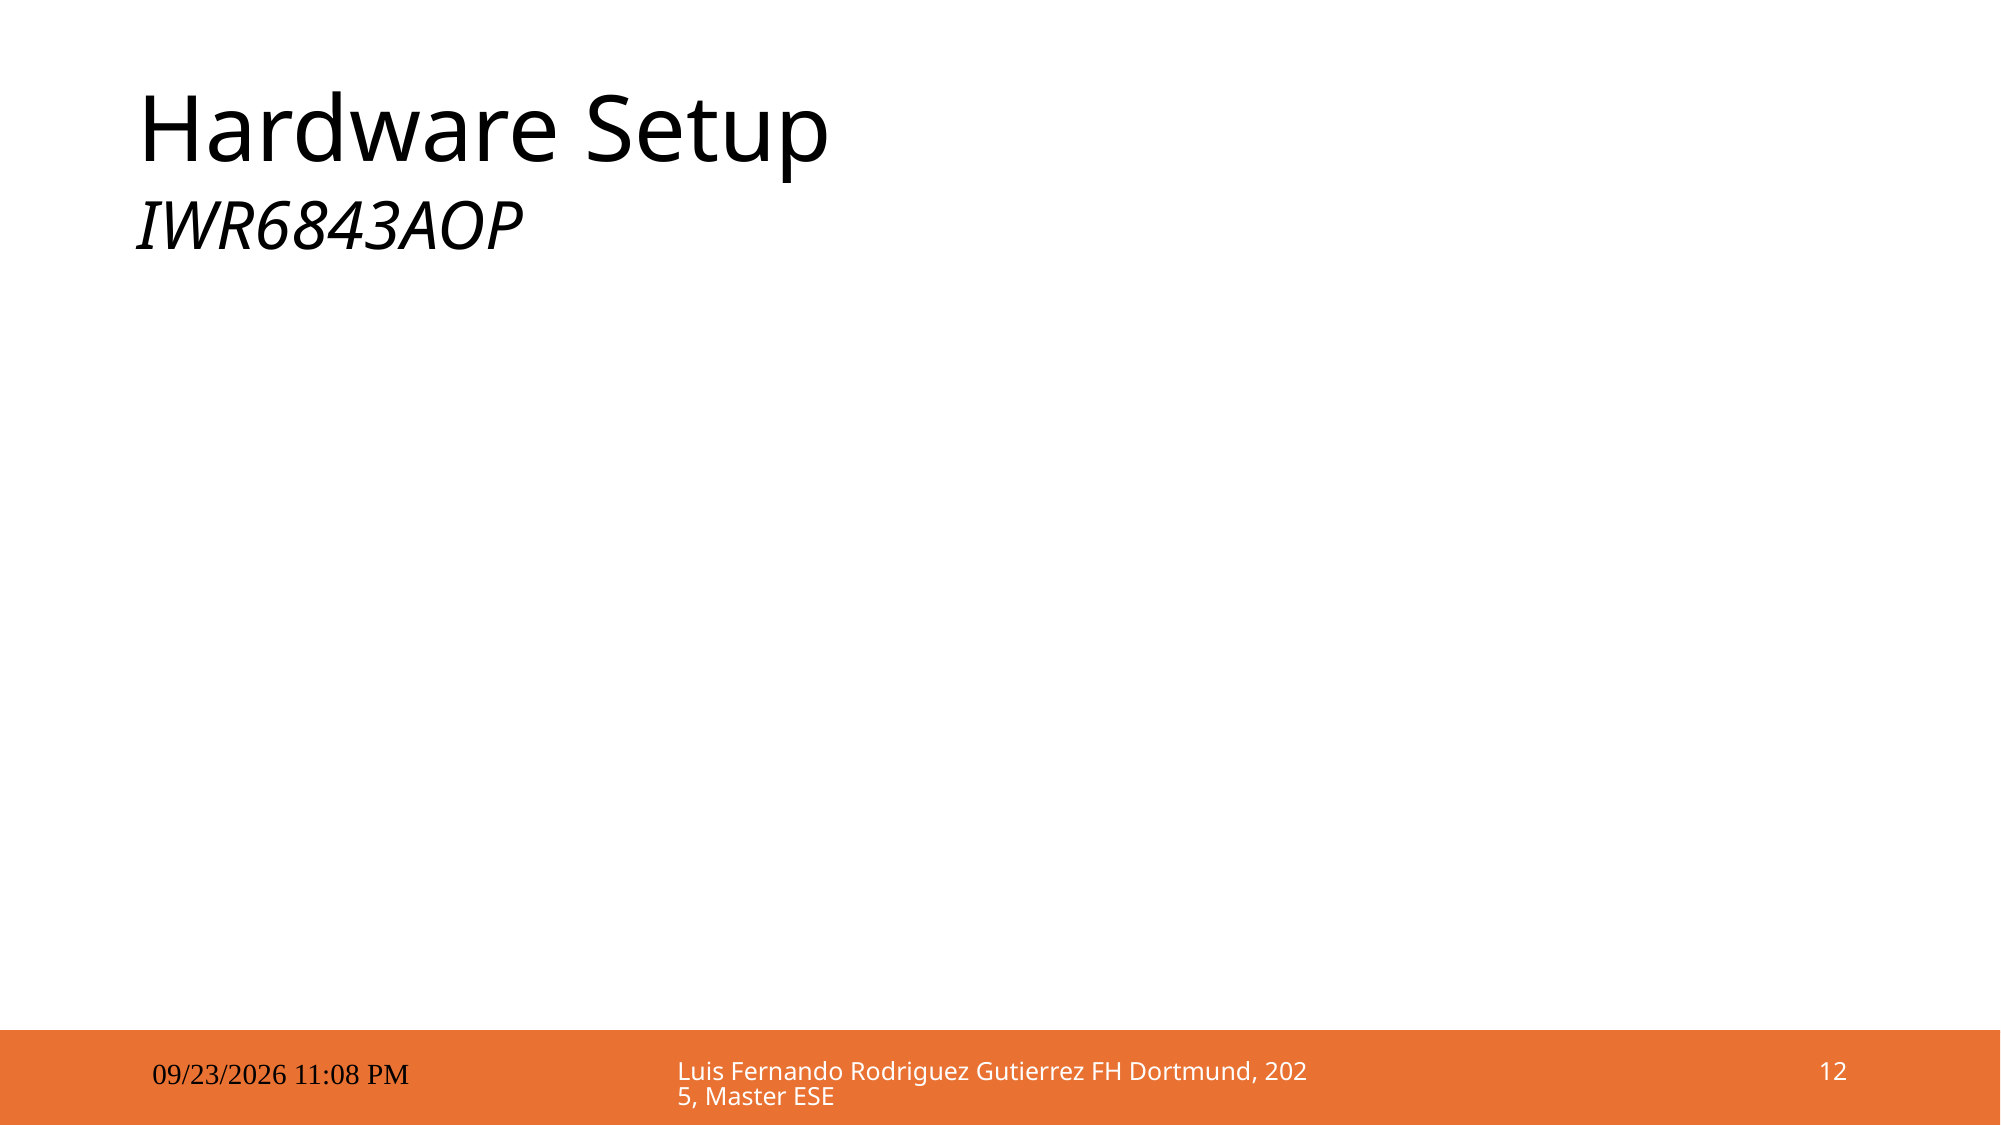

# Hardware Setup IWR6843AOP
Luis Fernando Rodriguez Gutierrez FH Dortmund, 2025, Master ESE
12